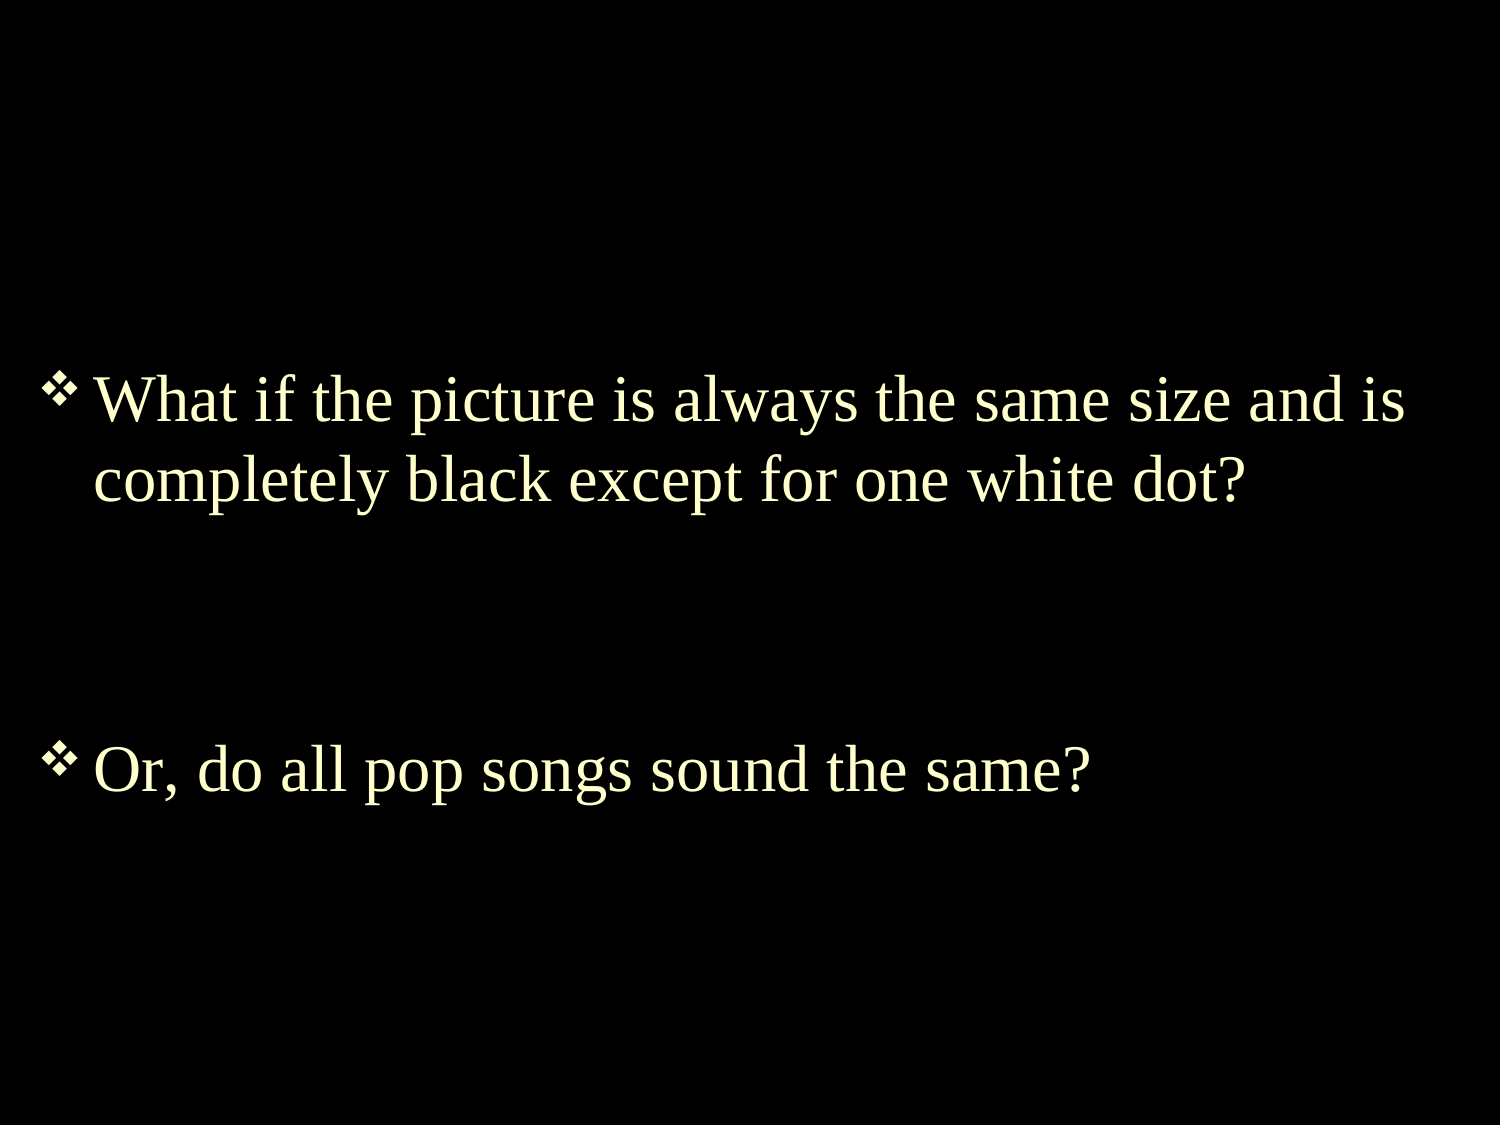

#
What if the picture is always the same size and is completely black except for one white dot?
Or, do all pop songs sound the same?